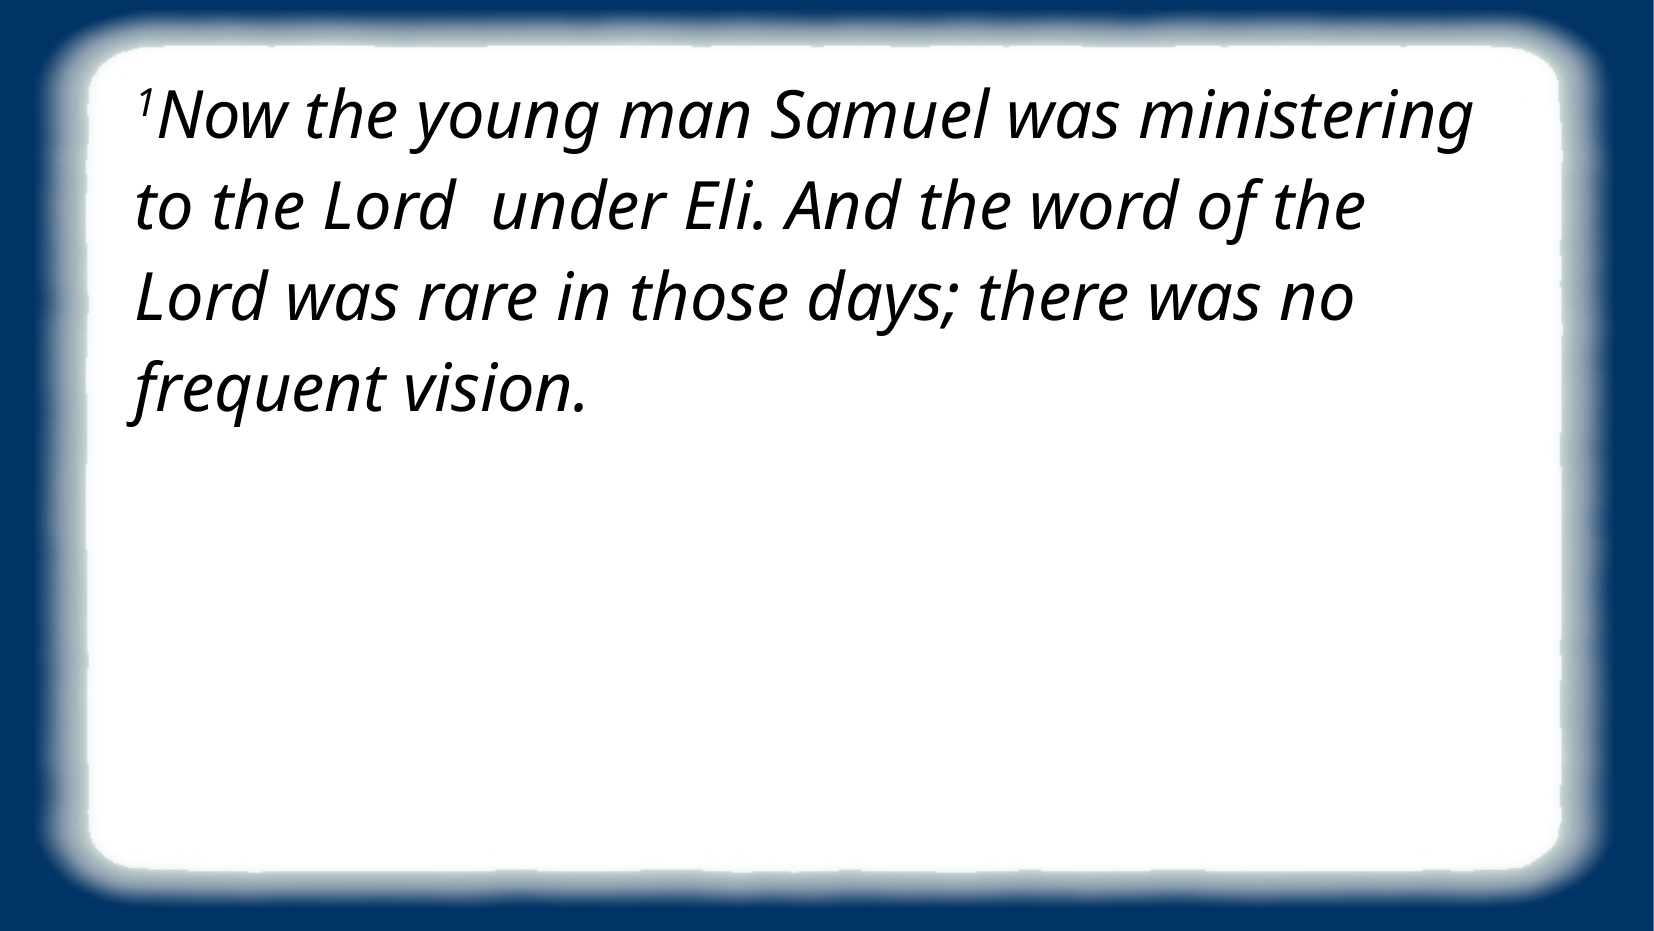

1Now the young man Samuel was ministering to the Lord under Eli. And the word of the Lord was rare in those days; there was no frequent vision.